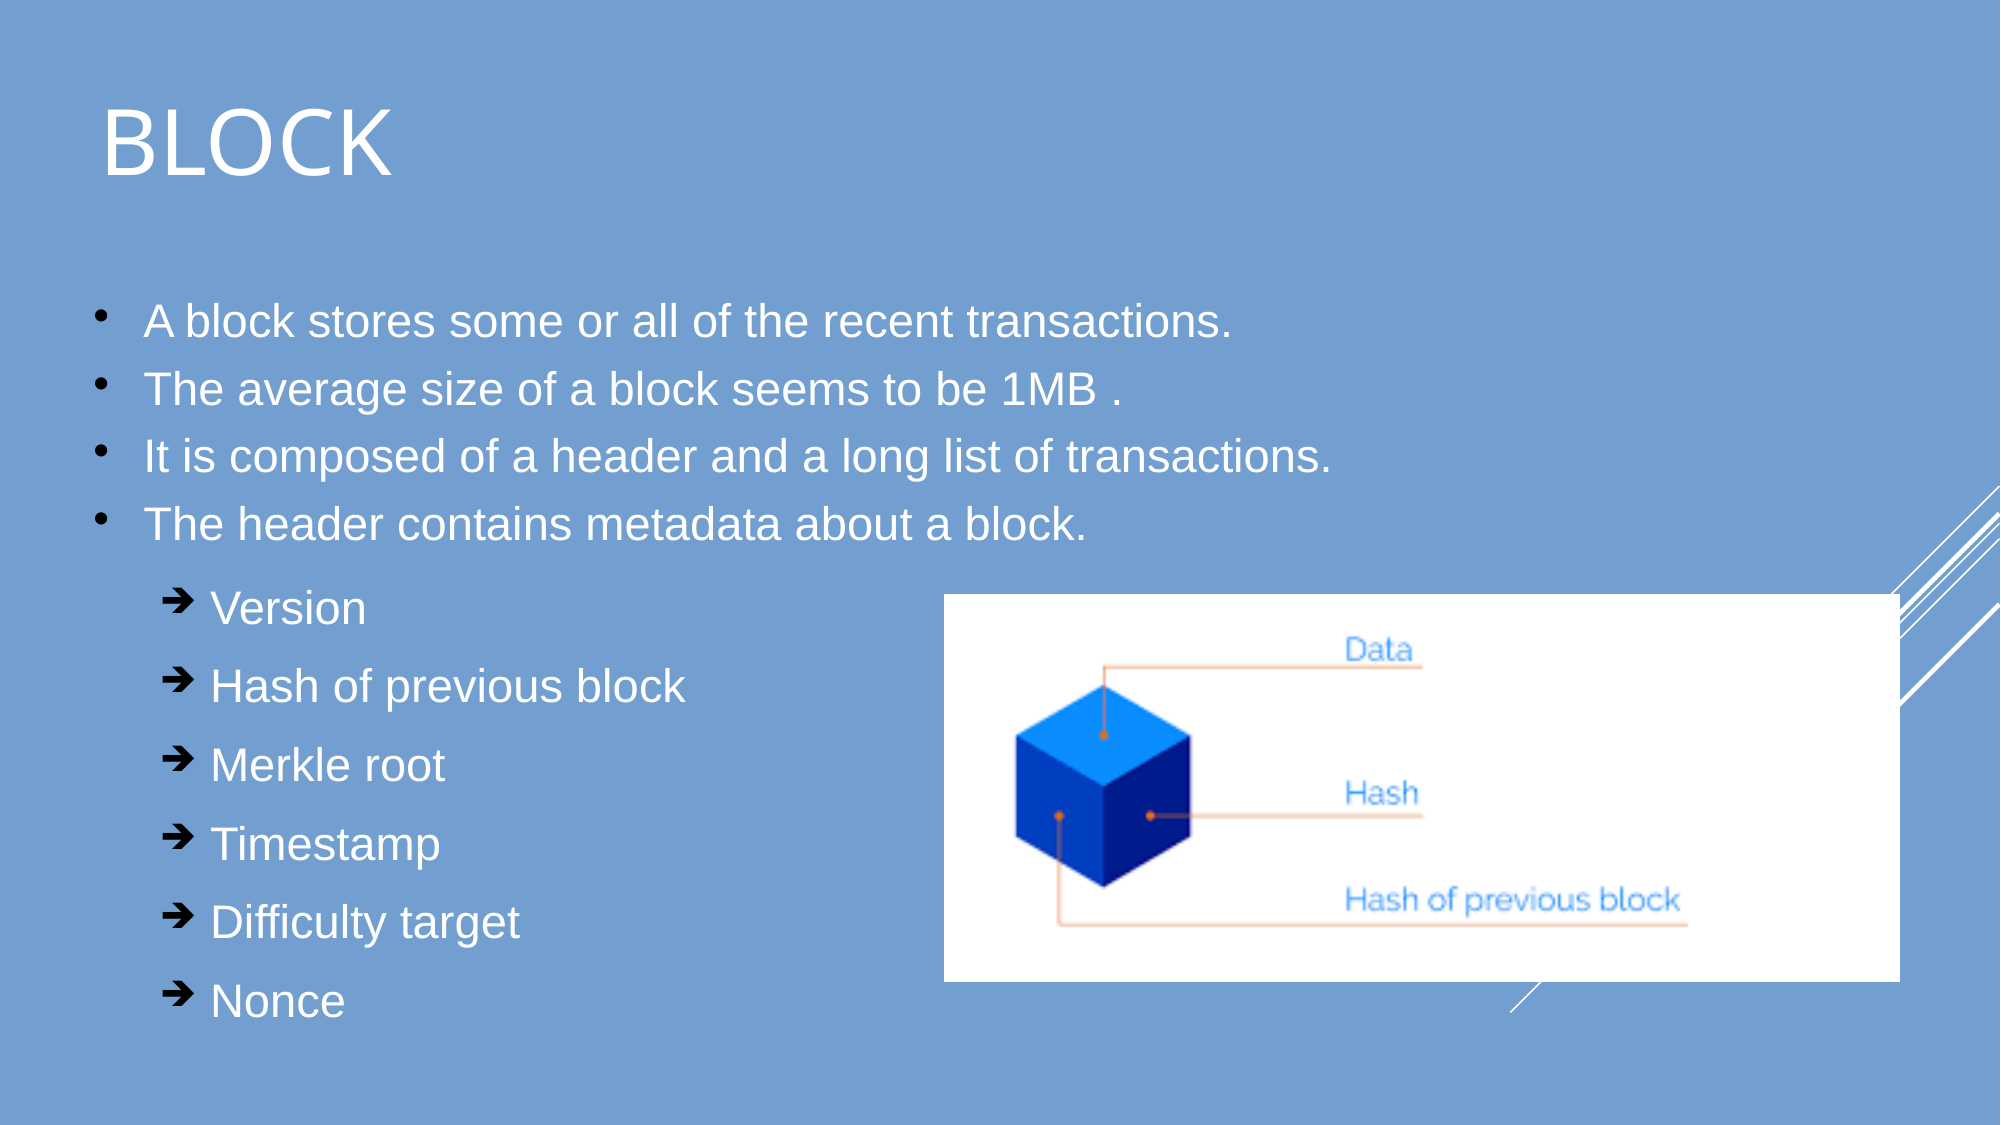

BLOCK
A block stores some or all of the recent transactions.
The average size of a block seems to be 1MB .
It is composed of a header and a long list of transactions.
The header contains metadata about a block.
Version
Hash of previous block
Merkle root
Timestamp
Difficulty target
Nonce